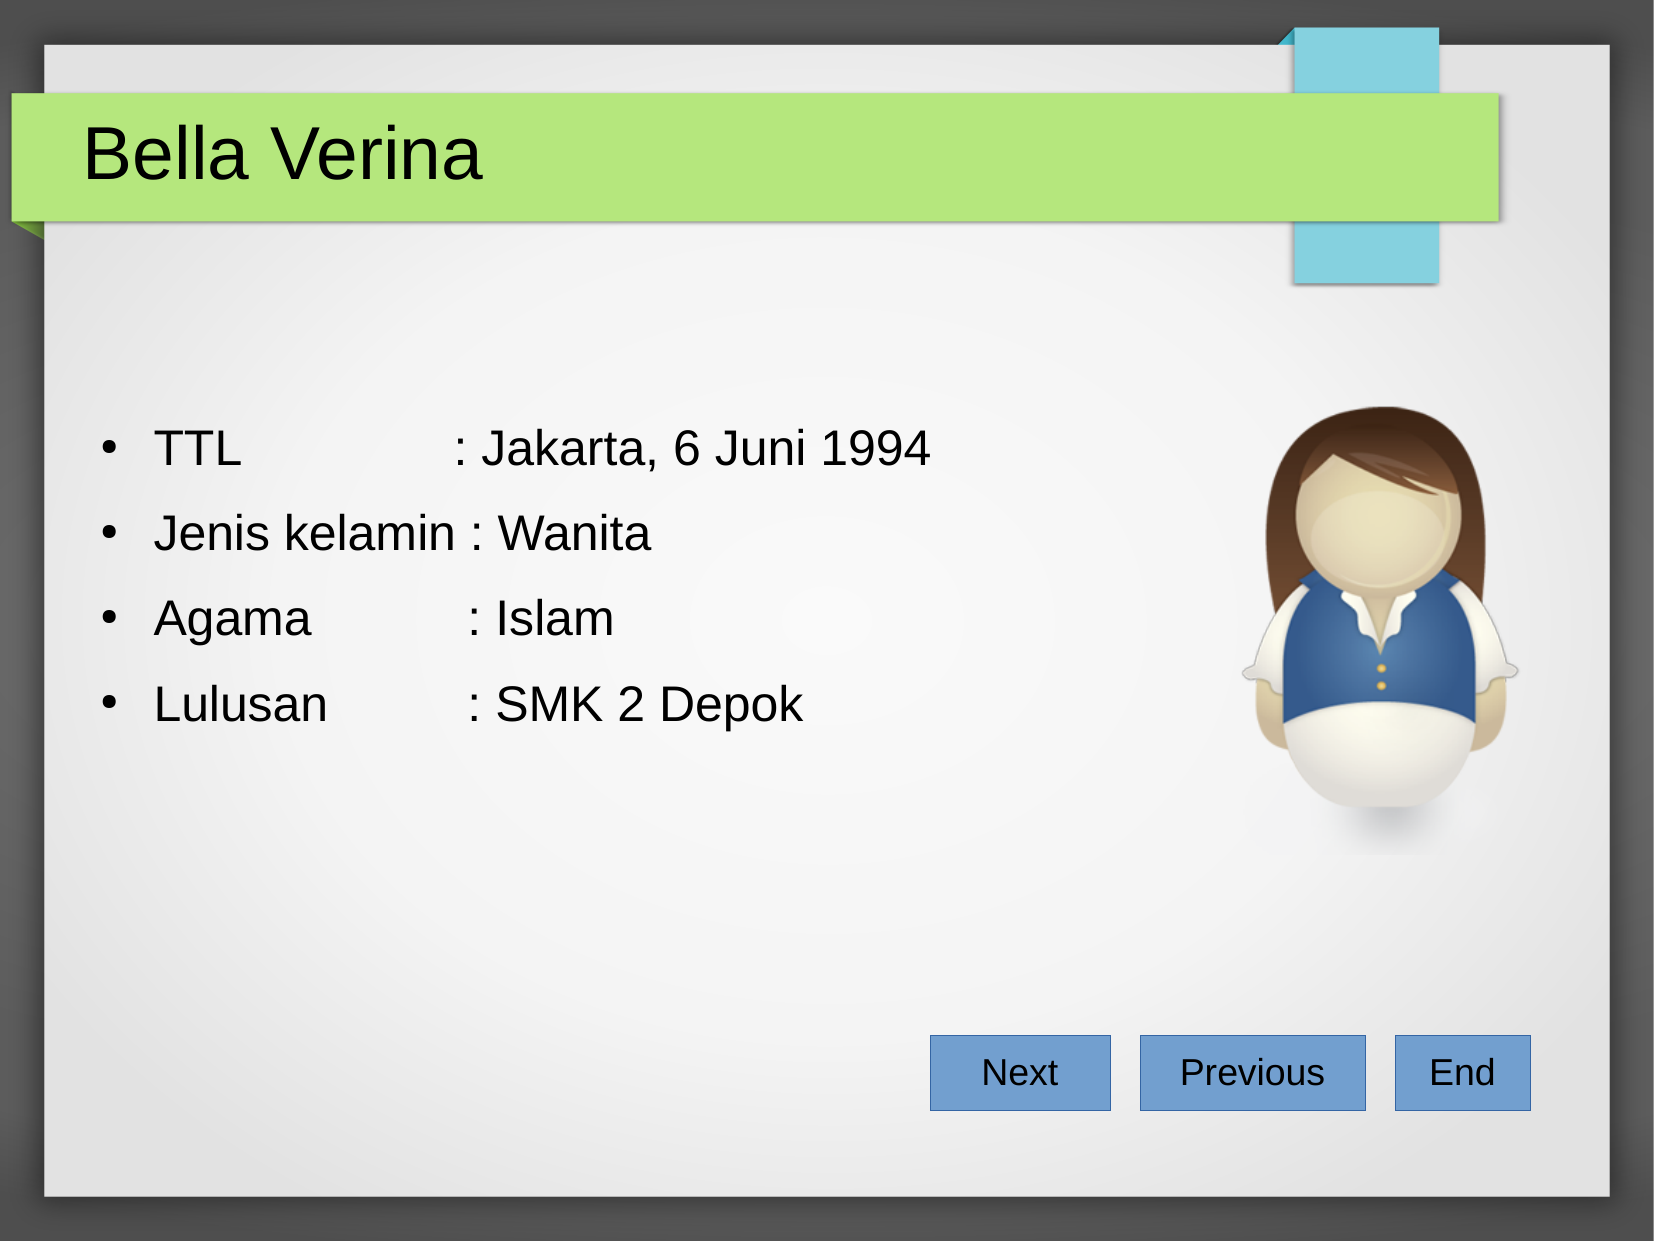

# Bella Verina
TTL 			: Jakarta, 6 Juni 1994
Jenis kelamin : Wanita
Agama 		 : Islam
Lulusan 		 : SMK 2 Depok
Next
Previous
End